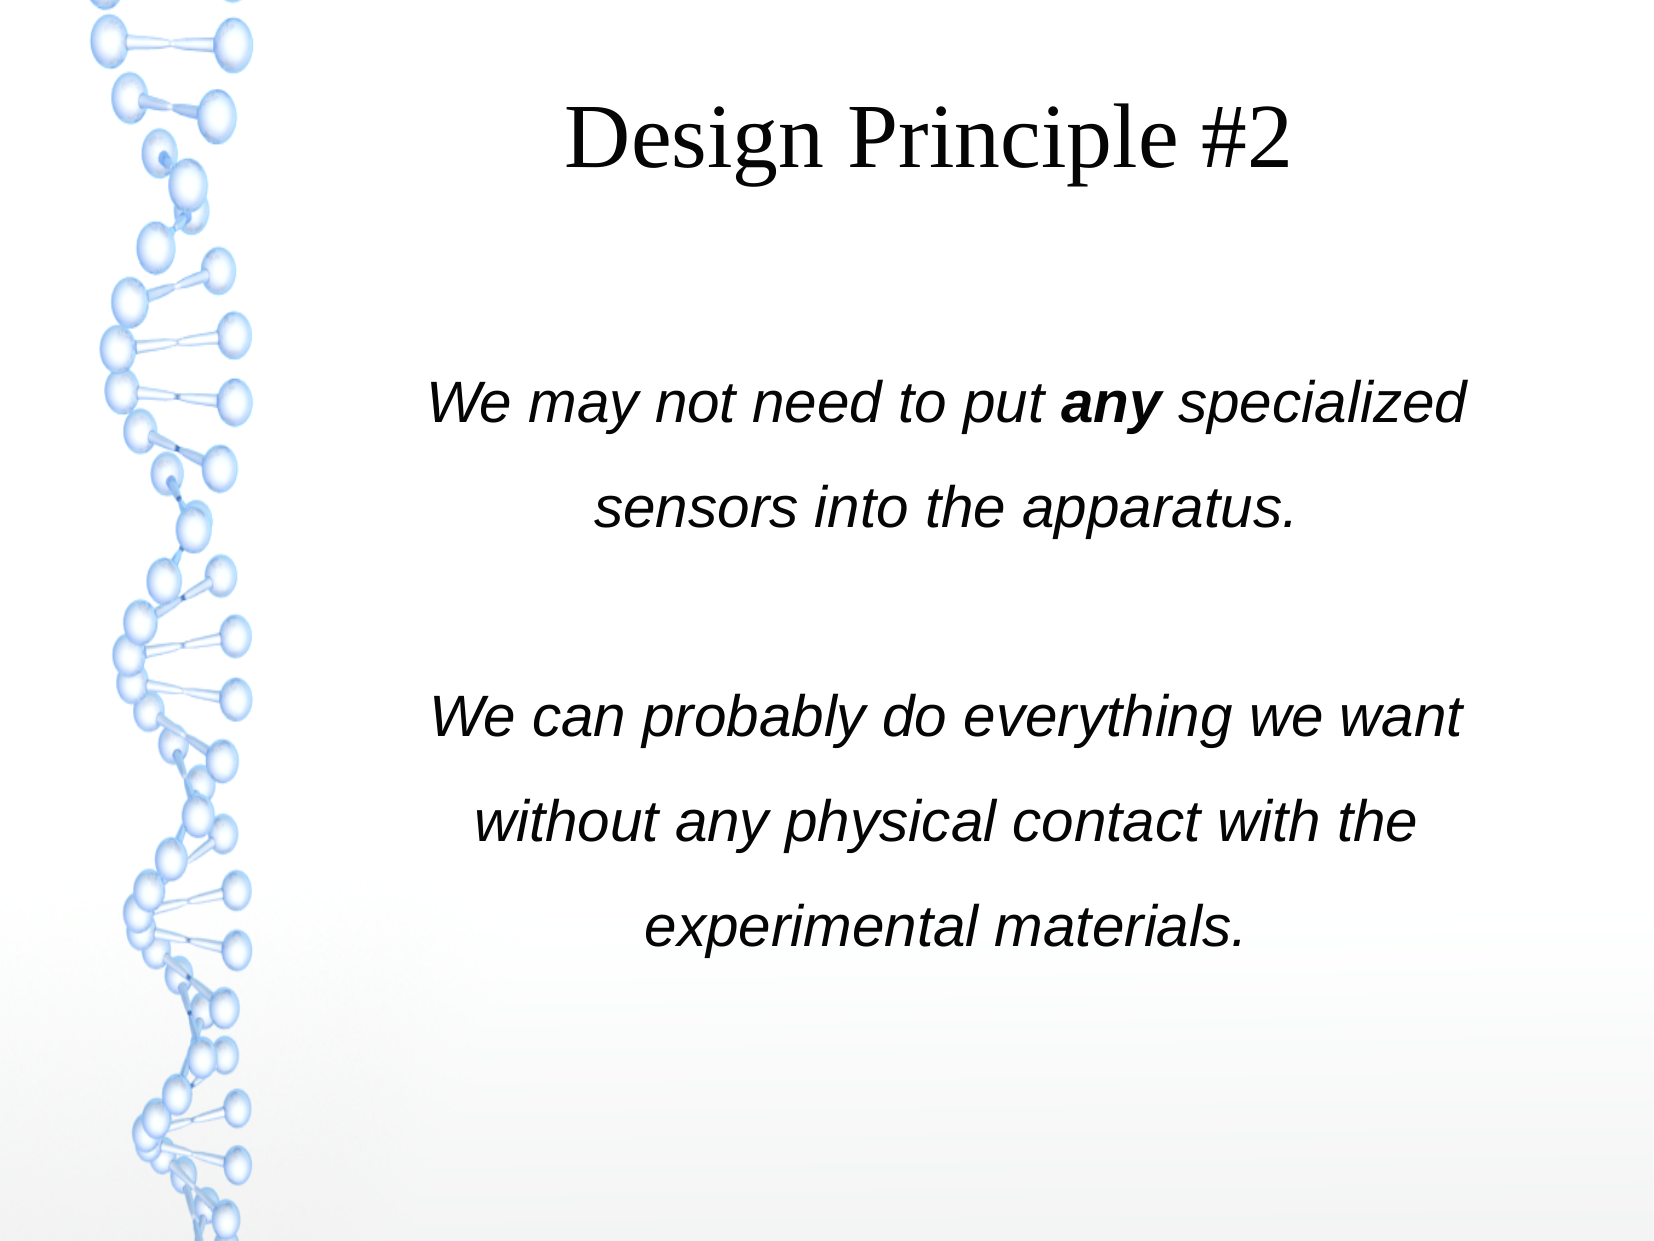

# Design Principle #2
We may not need to put any specialized sensors into the apparatus.
We can probably do everything we want without any physical contact with the experimental materials.